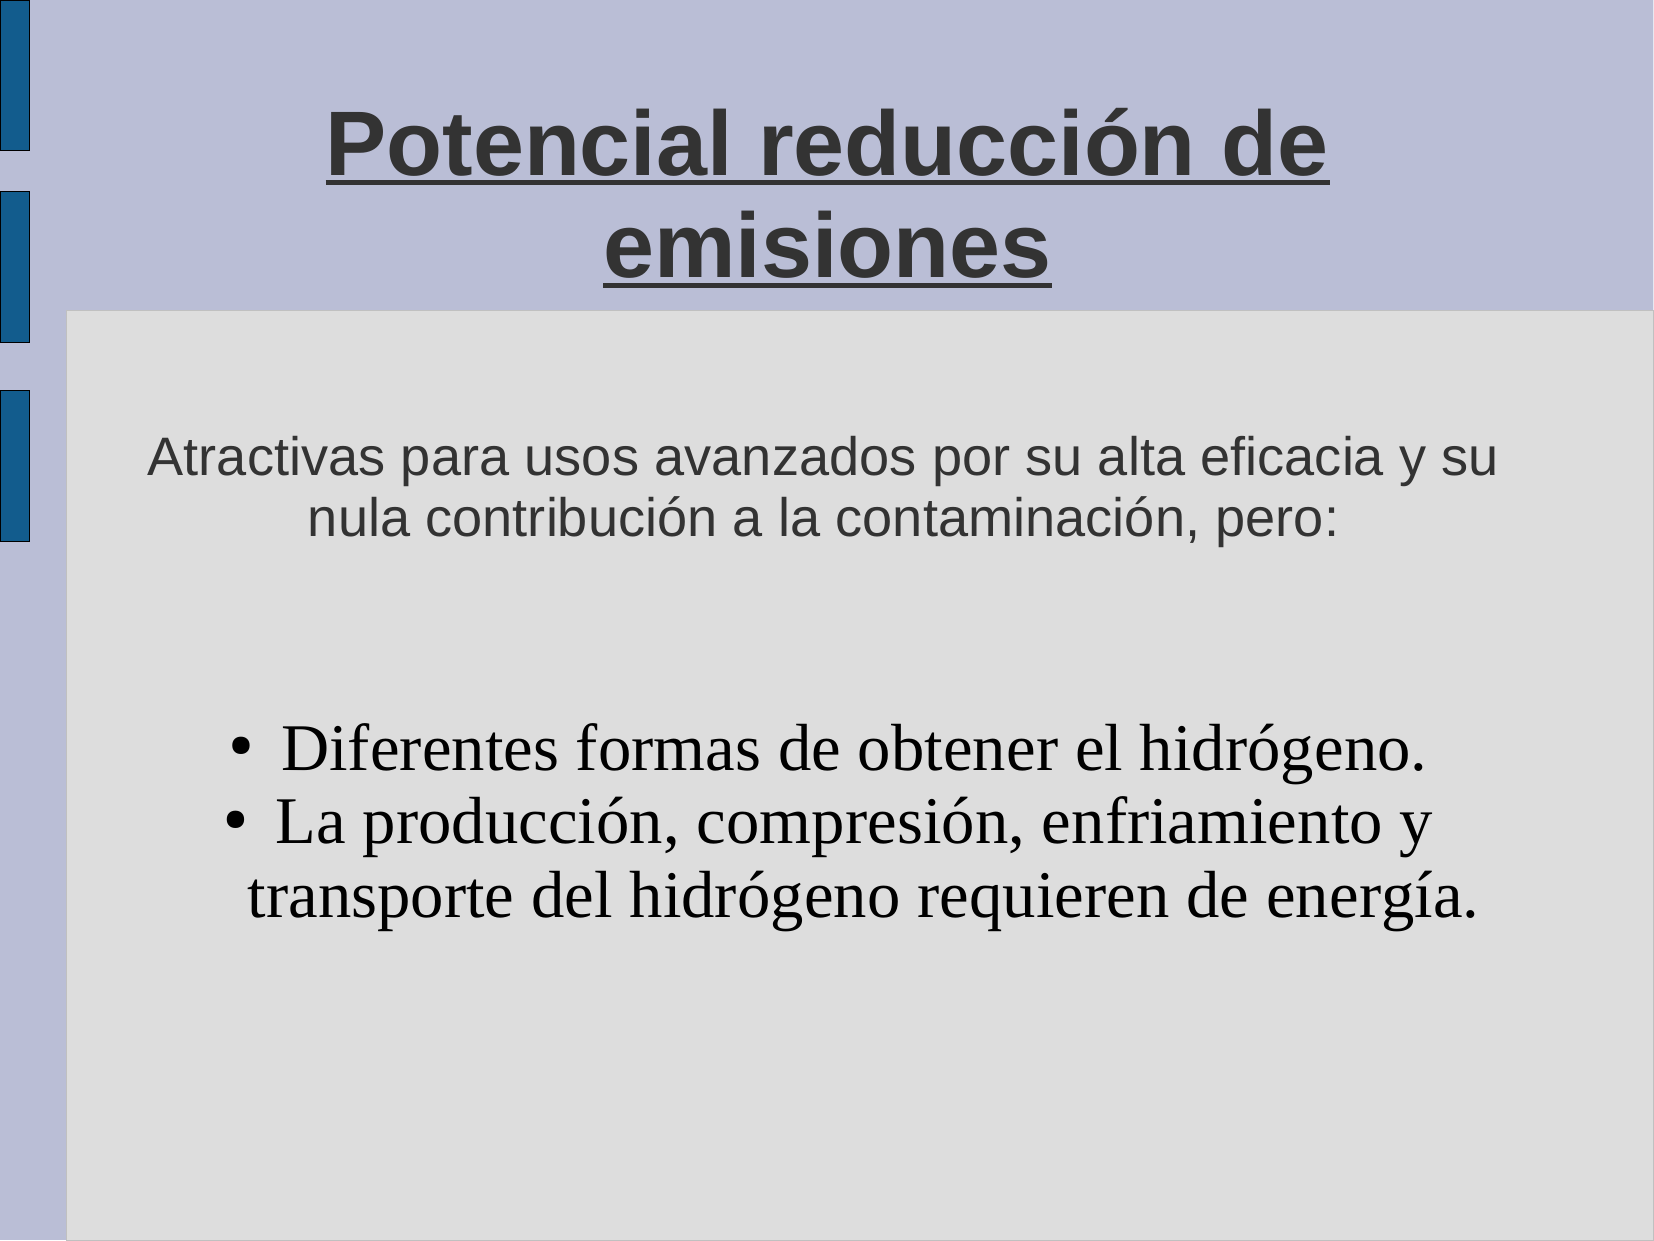

# Potencial reducción de emisiones
Atractivas para usos avanzados por su alta eficacia y su nula contribución a la contaminación, pero:
 Diferentes formas de obtener el hidrógeno.
 La producción, compresión, enfriamiento y transporte del hidrógeno requieren de energía.